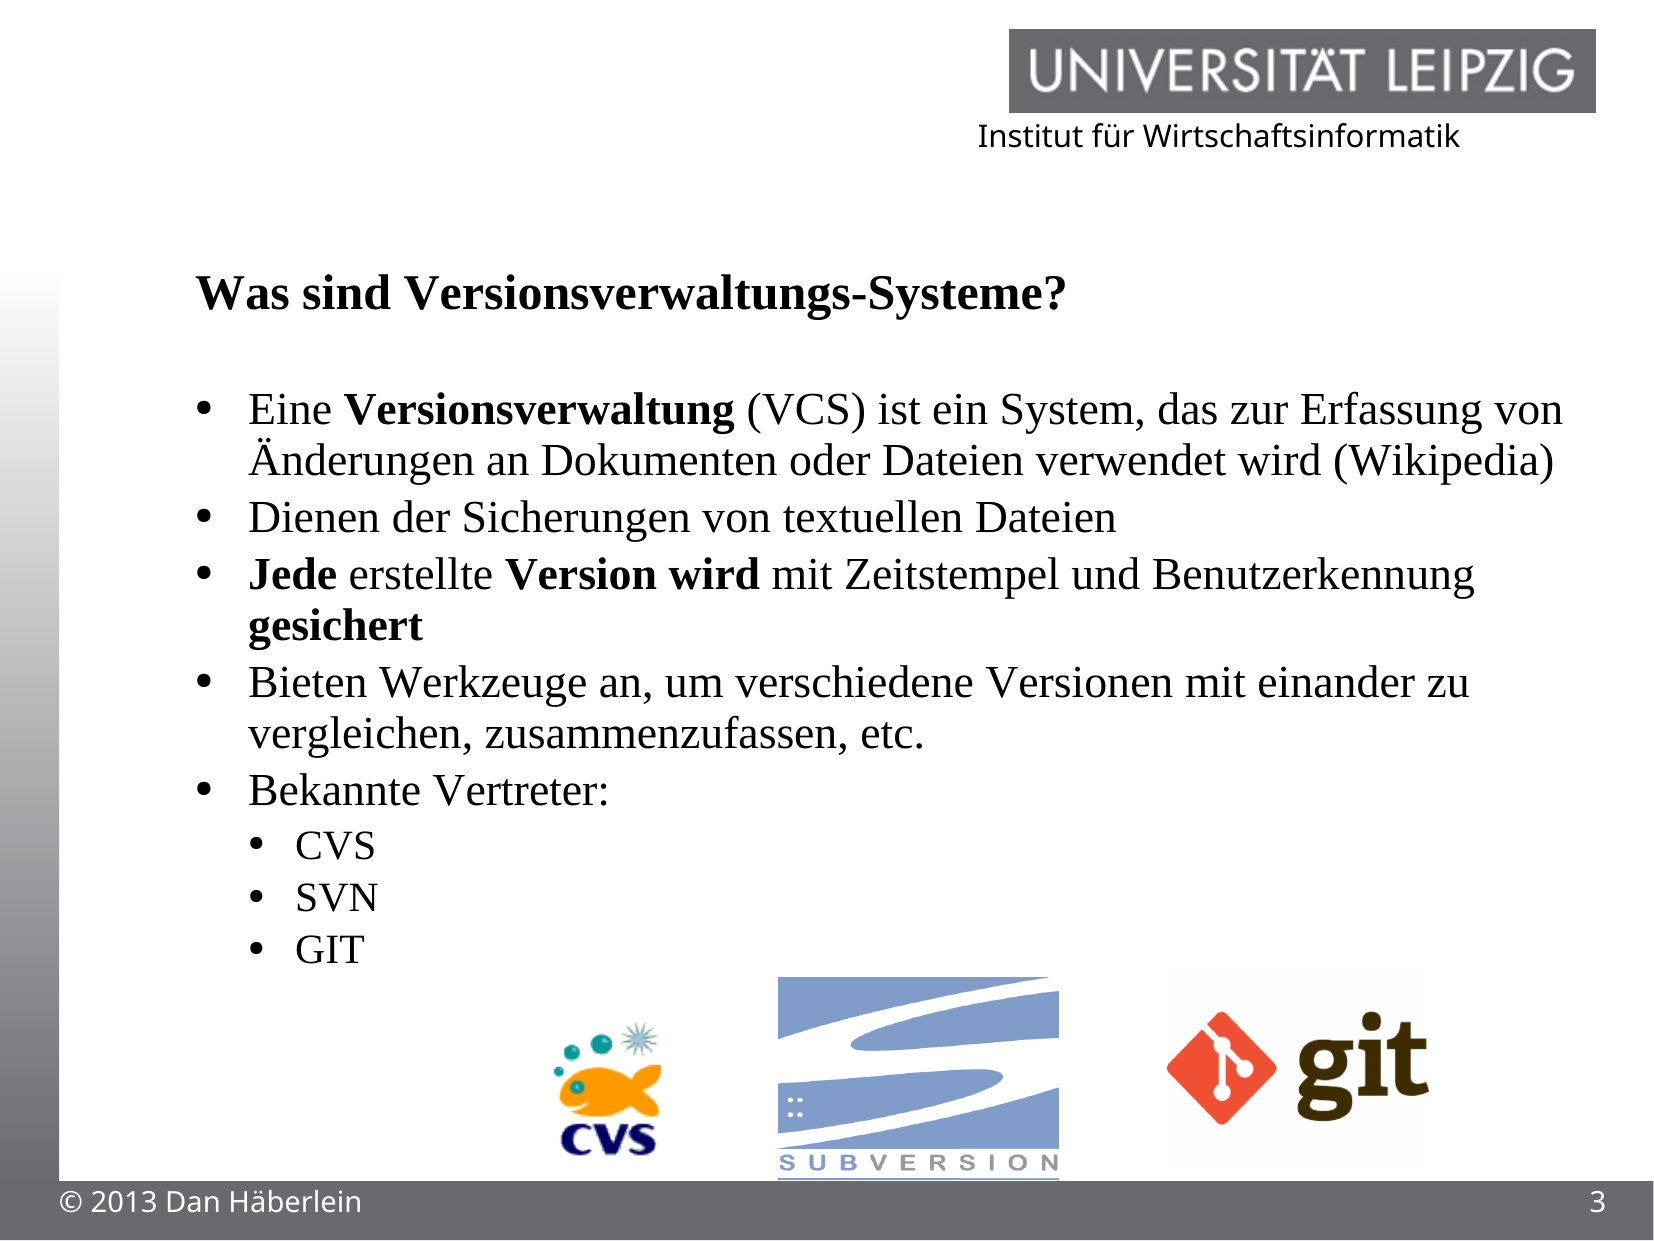

# Was sind Versionsverwaltungs-Systeme?
Eine Versionsverwaltung (VCS) ist ein System, das zur Erfassung von Änderungen an Dokumenten oder Dateien verwendet wird (Wikipedia)
Dienen der Sicherungen von textuellen Dateien
Jede erstellte Version wird mit Zeitstempel und Benutzerkennung gesichert
Bieten Werkzeuge an, um verschiedene Versionen mit einander zu vergleichen, zusammenzufassen, etc.
Bekannte Vertreter:
CVS
SVN
GIT